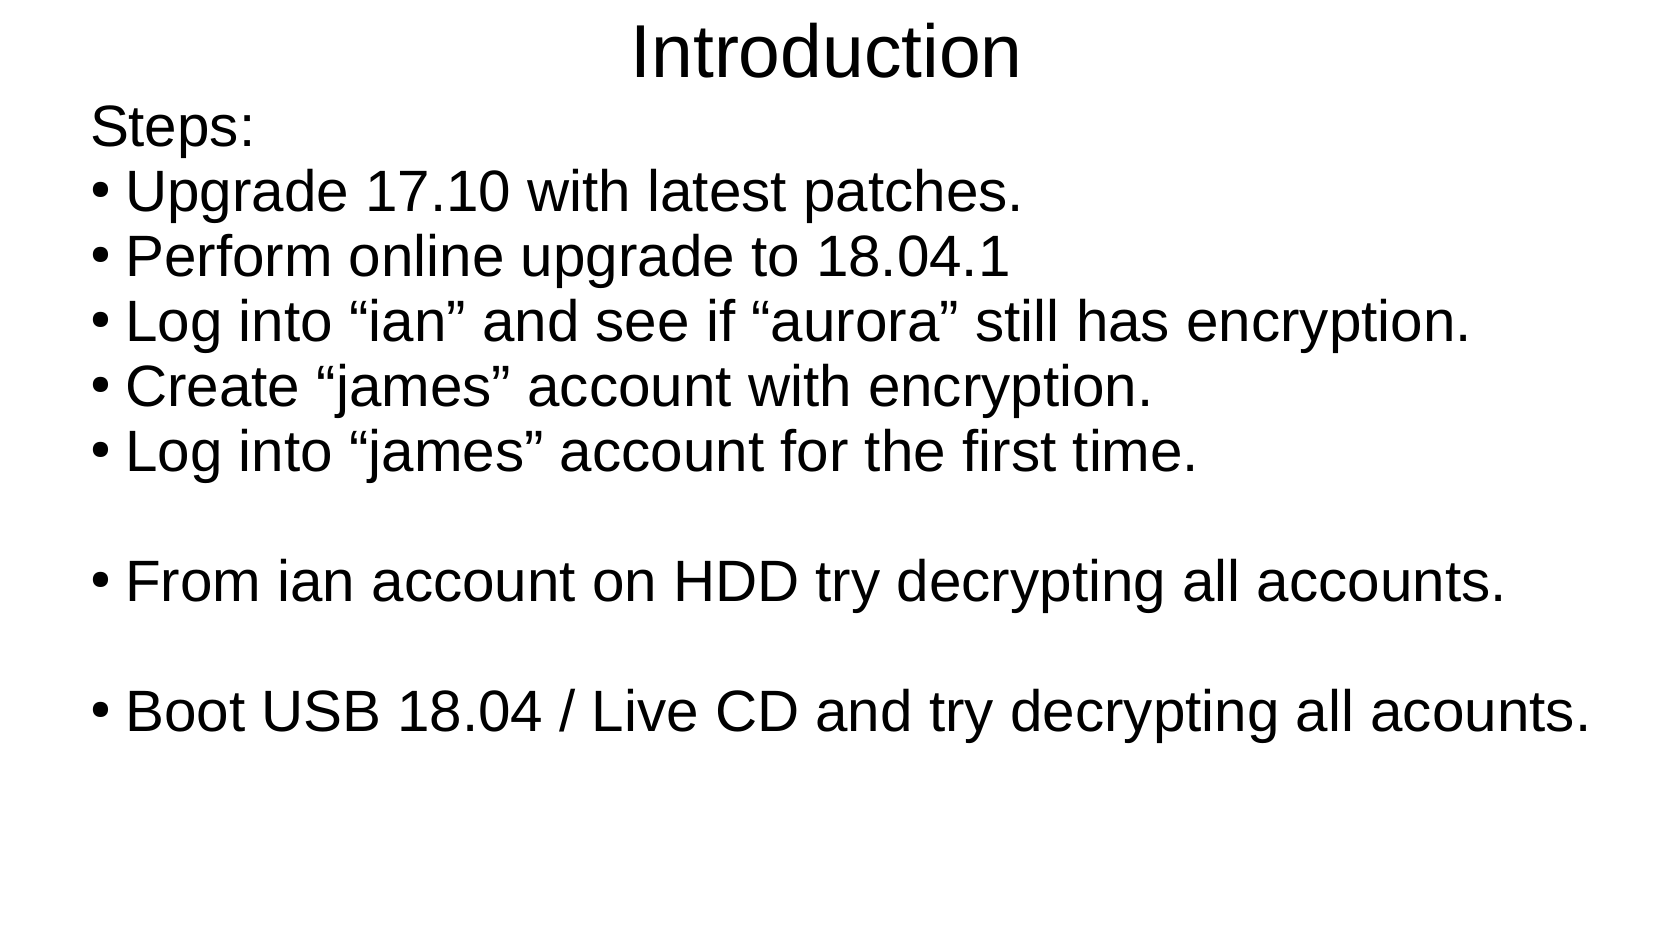

# Introduction
Steps:
Upgrade 17.10 with latest patches.
Perform online upgrade to 18.04.1
Log into “ian” and see if “aurora” still has encryption.
Create “james” account with encryption.
Log into “james” account for the first time.
From ian account on HDD try decrypting all accounts.
Boot USB 18.04 / Live CD and try decrypting all acounts.